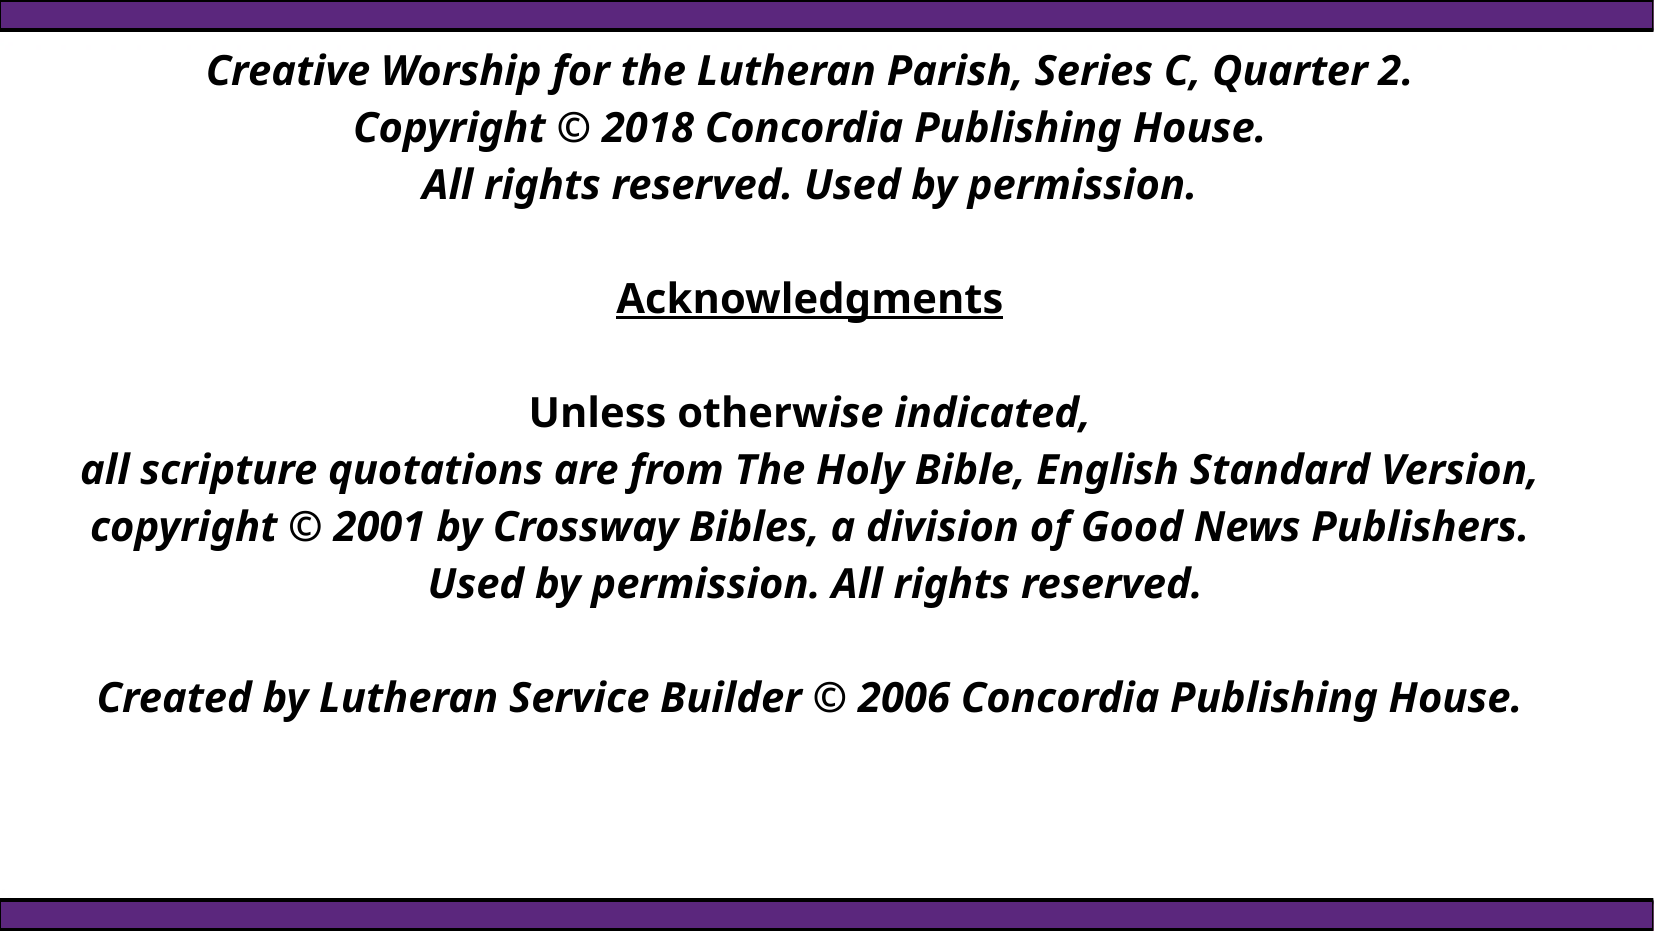

Creative Worship for the Lutheran Parish, Series C, Quarter 2.
Copyright © 2018 Concordia Publishing House.
All rights reserved. Used by permission.
Acknowledgments
Unless otherwise indicated,
all scripture quotations are from The Holy Bible, English Standard Version, copyright © 2001 by Crossway Bibles, a division of Good News Publishers.
 Used by permission. All rights reserved.
Created by Lutheran Service Builder © 2006 Concordia Publishing House.